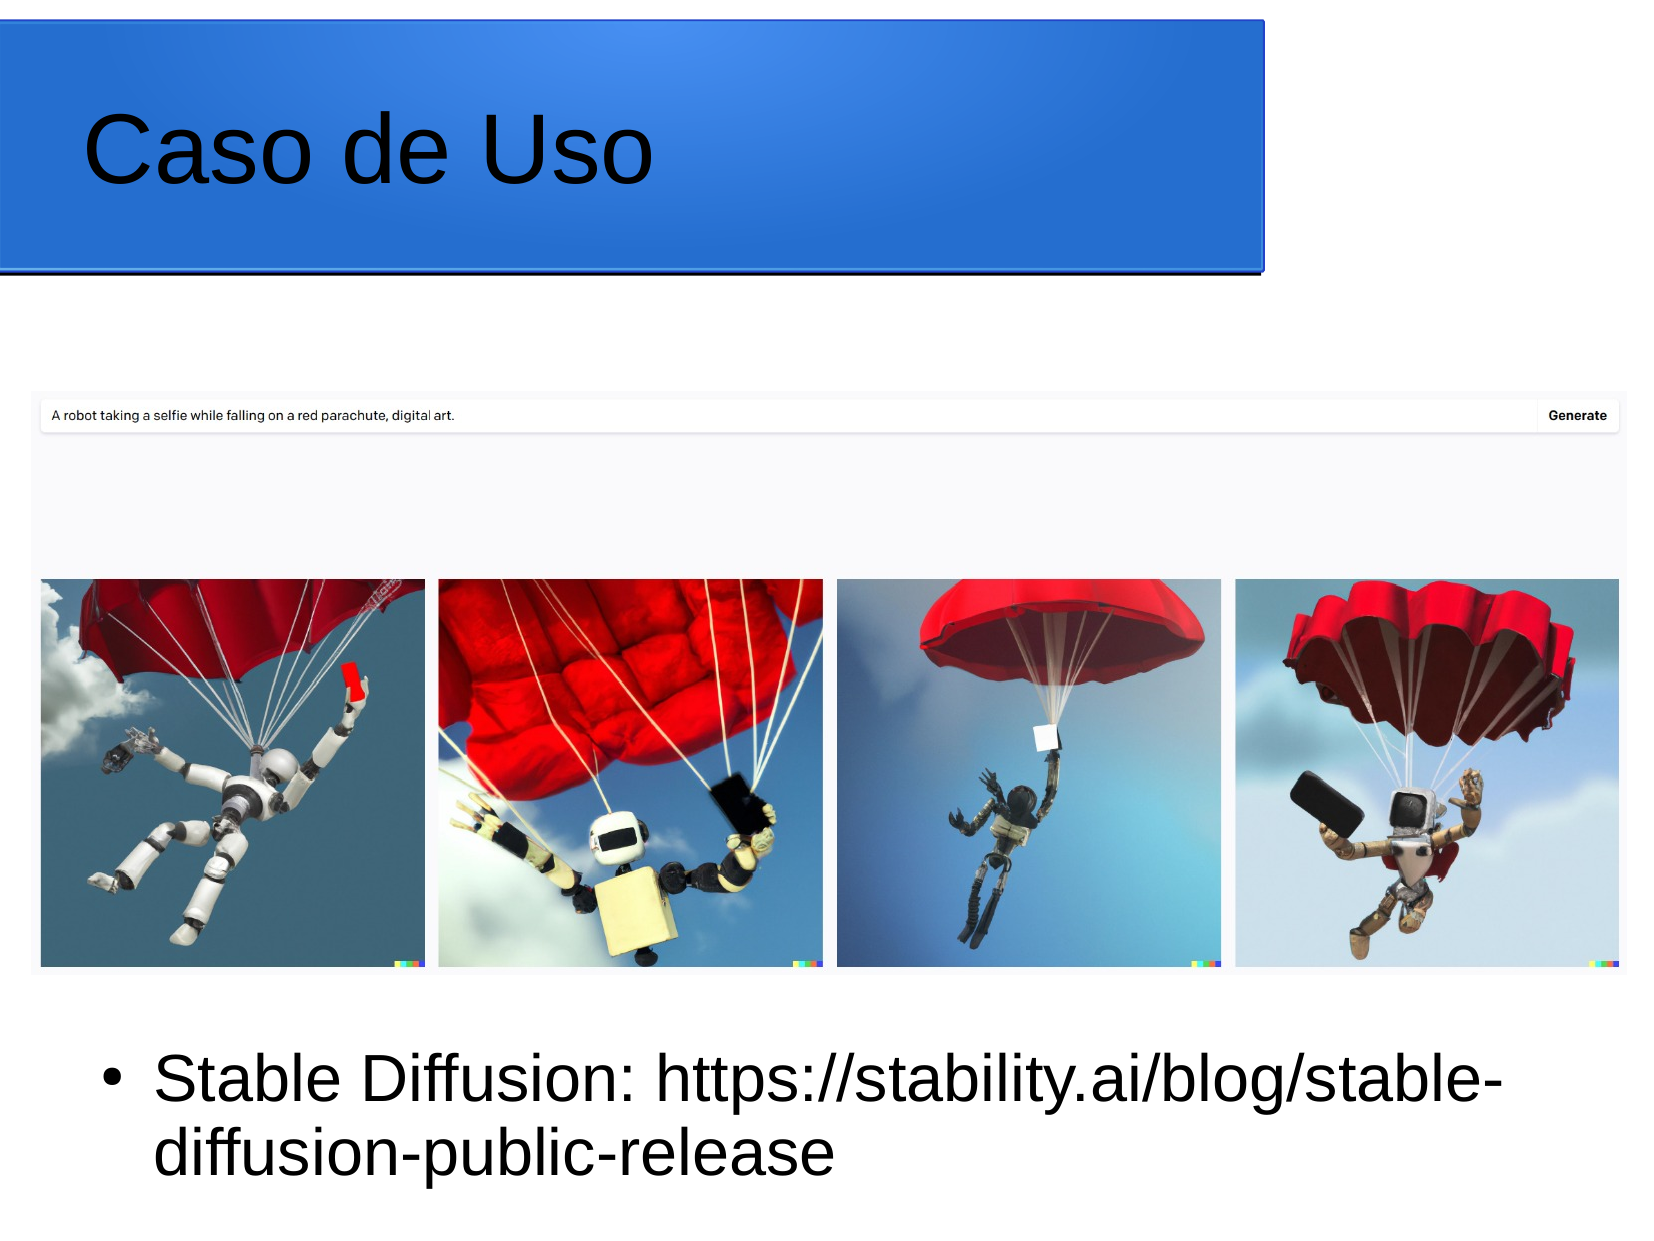

# Caso de Uso
Stable Diffusion: https://stability.ai/blog/stable-diffusion-public-release